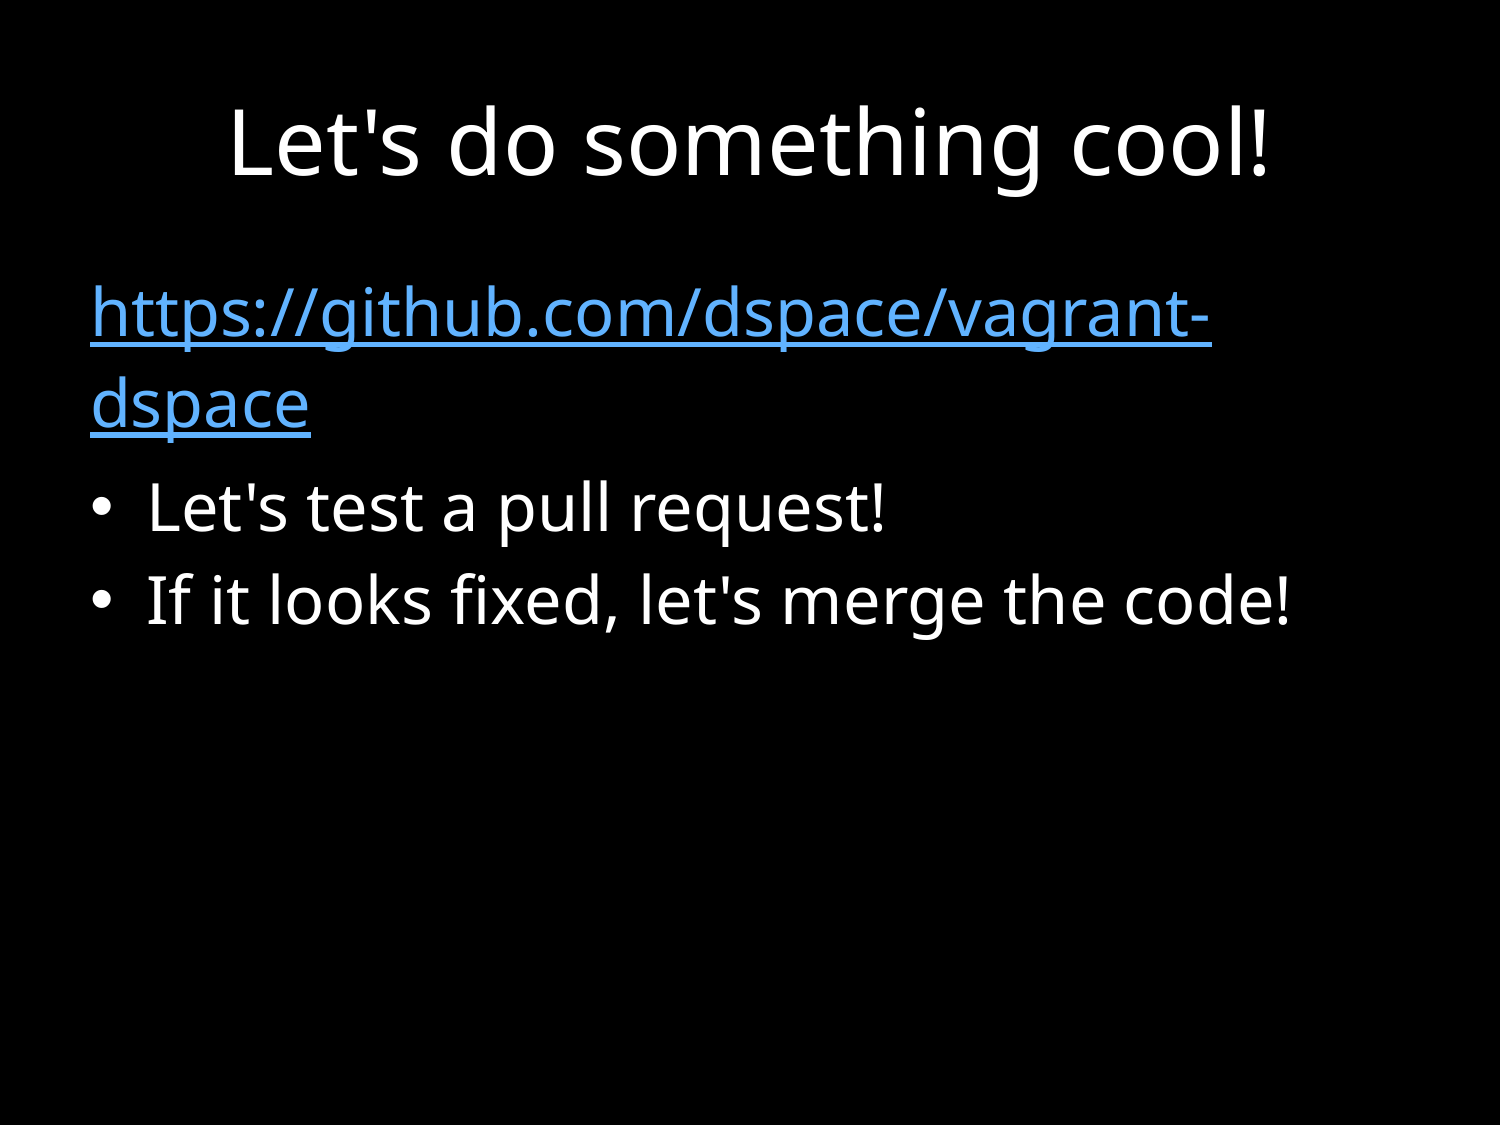

# Let's do something cool!
https://github.com/dspace/vagrant-dspace
Let's test a pull request!
If it looks fixed, let's merge the code!